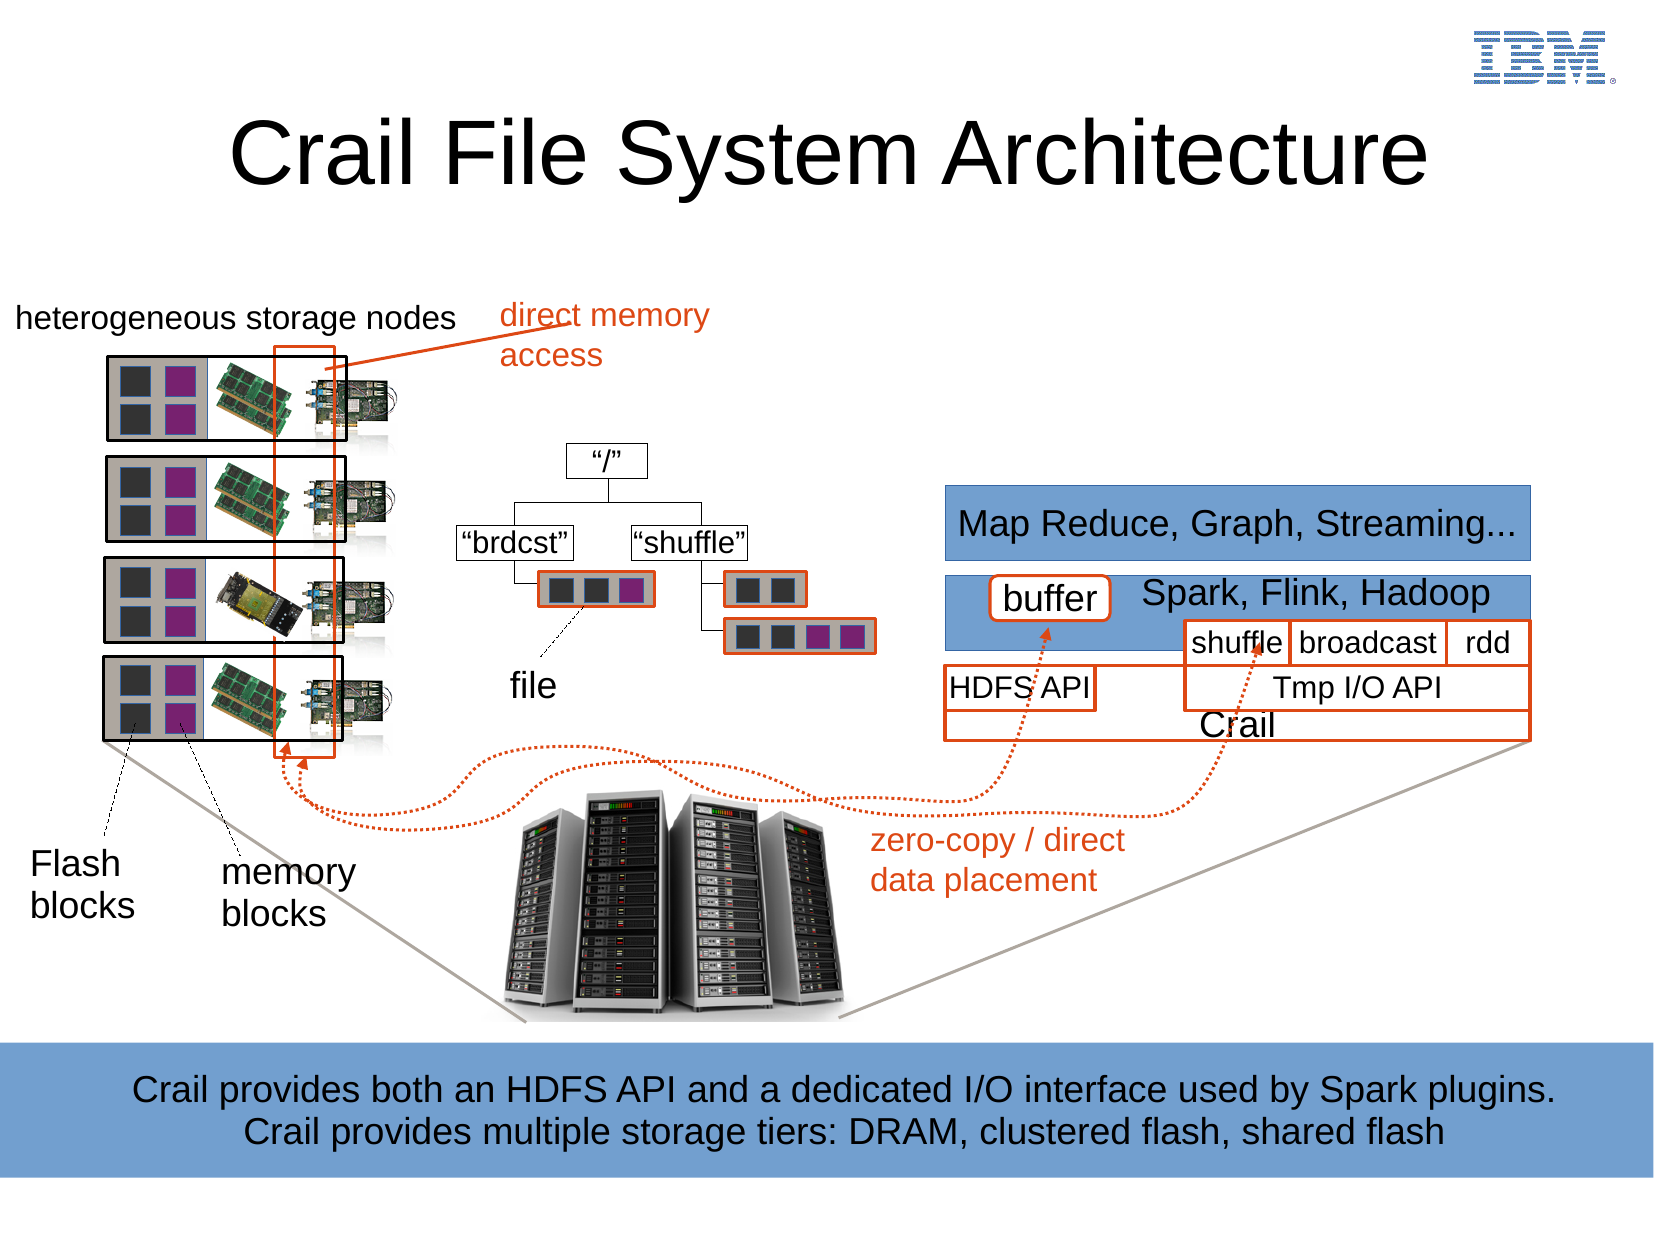

# Crail File System Architecture
direct memory access
heterogeneous storage nodes
“/”
“brdcst”
“shuffle”
file
Map Reduce, Graph, Streaming...
 Spark, Flink, Hadoop
buffer
shuffle
broadcast
rdd
Crail
HDFS API
Tmp I/O API
zero-copy / direct data placement
Flash blocks
memory blocks
Crail provides both an HDFS API and a dedicated I/O interface used by Spark plugins.
Crail provides multiple storage tiers: DRAM, clustered flash, shared flash
17